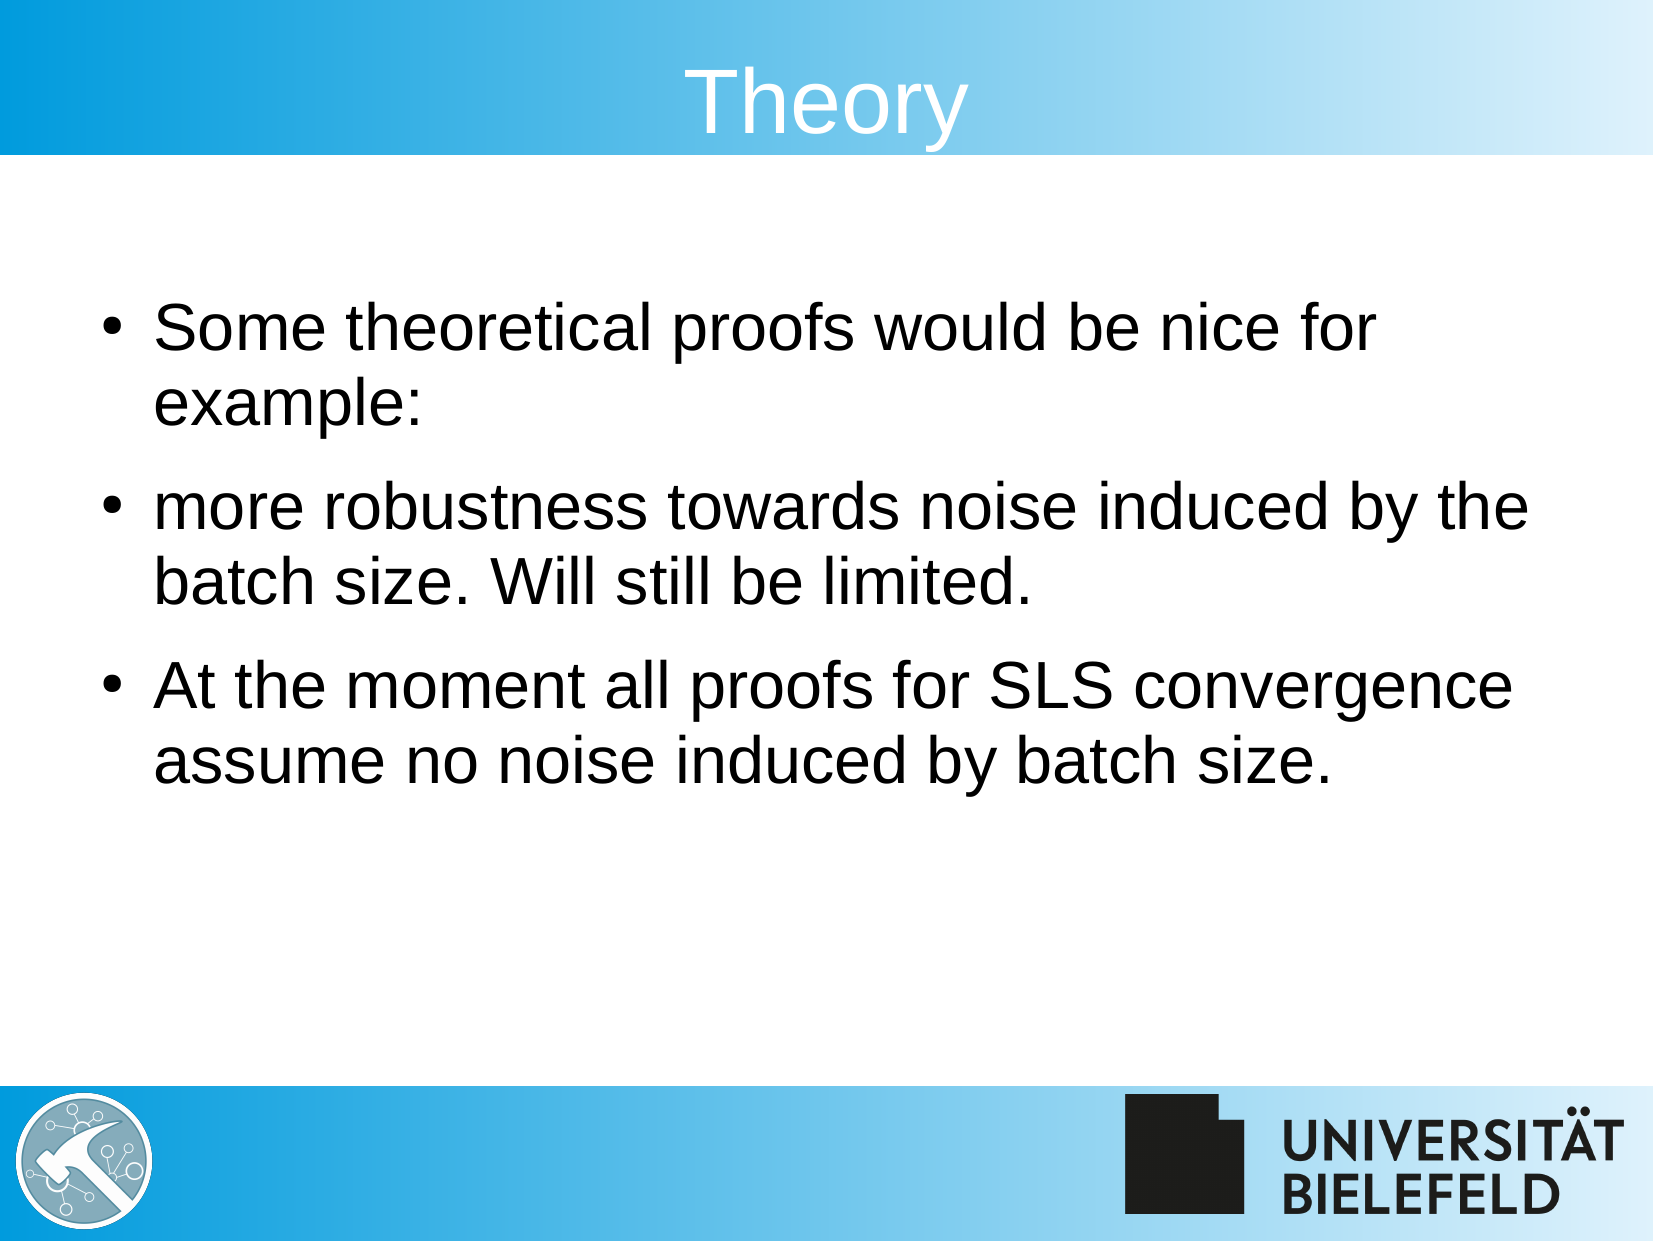

# Theory
Some theoretical proofs would be nice for example:
more robustness towards noise induced by the batch size. Will still be limited.
At the moment all proofs for SLS convergence assume no noise induced by batch size.